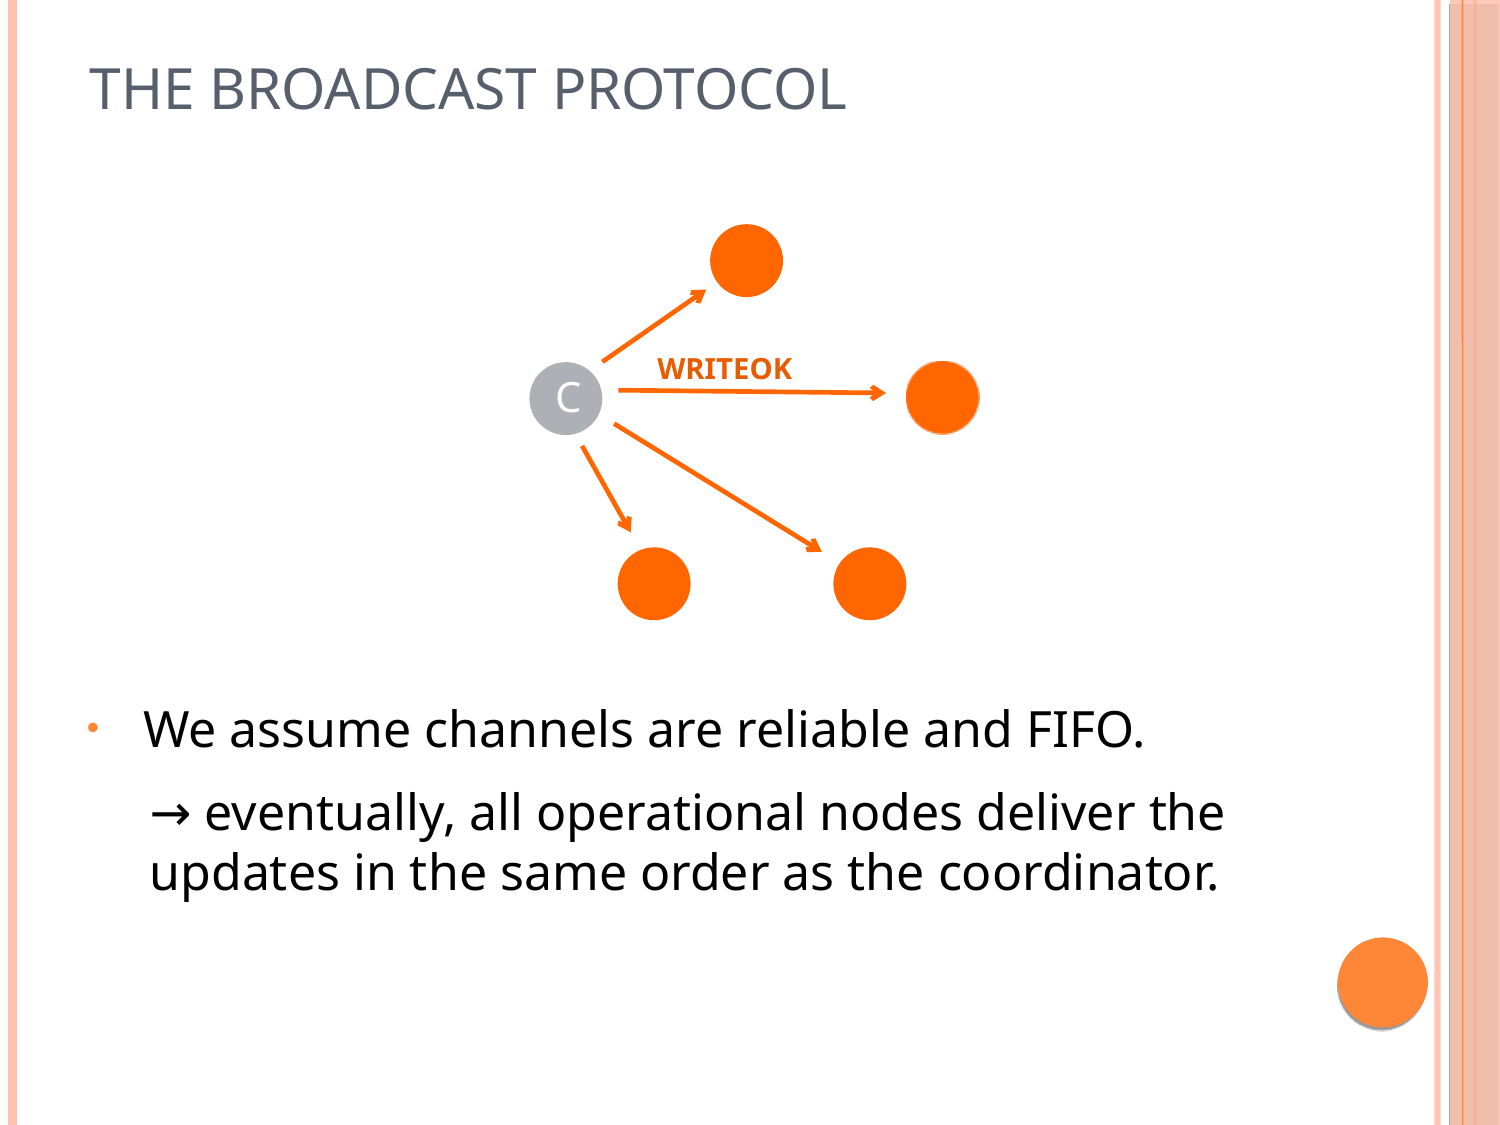

# The broadcast protocol
WRITEOK
C
We assume channels are reliable and FIFO.
→ eventually, all operational nodes deliver the updates in the same order as the coordinator.